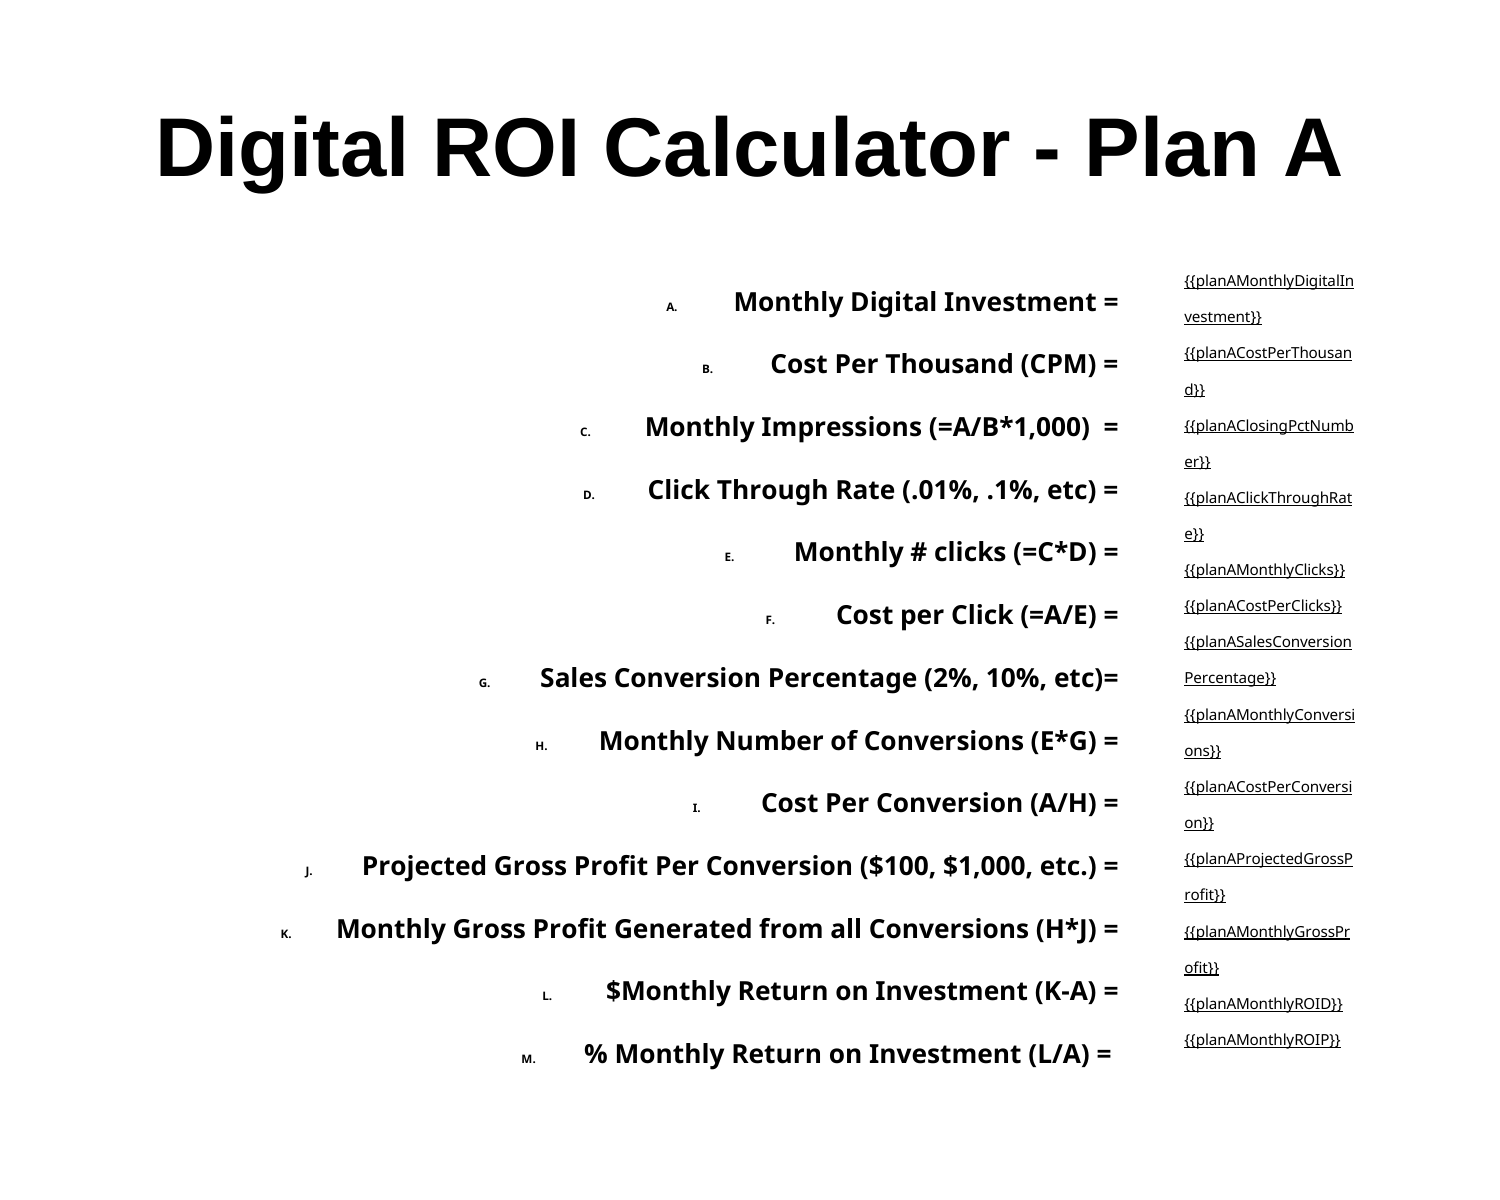

# Digital ROI Calculator - Plan A
{{planAMonthlyDigitalInvestment}}
{{planACostPerThousand}}
{{planAClosingPctNumber}}
{{planAClickThroughRate}}
{{planAMonthlyClicks}}
{{planACostPerClicks}}
{{planASalesConversionPercentage}}
{{planAMonthlyConversions}}
{{planACostPerConversion}}
{{planAProjectedGrossProfit}}
{{planAMonthlyGrossProfit}}
{{planAMonthlyROID}}
{{planAMonthlyROIP}}
Monthly Digital Investment =
Cost Per Thousand (CPM) =
Monthly Impressions (=A/B*1,000) =
Click Through Rate (.01%, .1%, etc) =
Monthly # clicks (=C*D) =
Cost per Click (=A/E) =
Sales Conversion Percentage (2%, 10%, etc)=
Monthly Number of Conversions (E*G) =
Cost Per Conversion (A/H) =
Projected Gross Profit Per Conversion ($100, $1,000, etc.) =
Monthly Gross Profit Generated from all Conversions (H*J) =
$Monthly Return on Investment (K-A) =
% Monthly Return on Investment (L/A) =